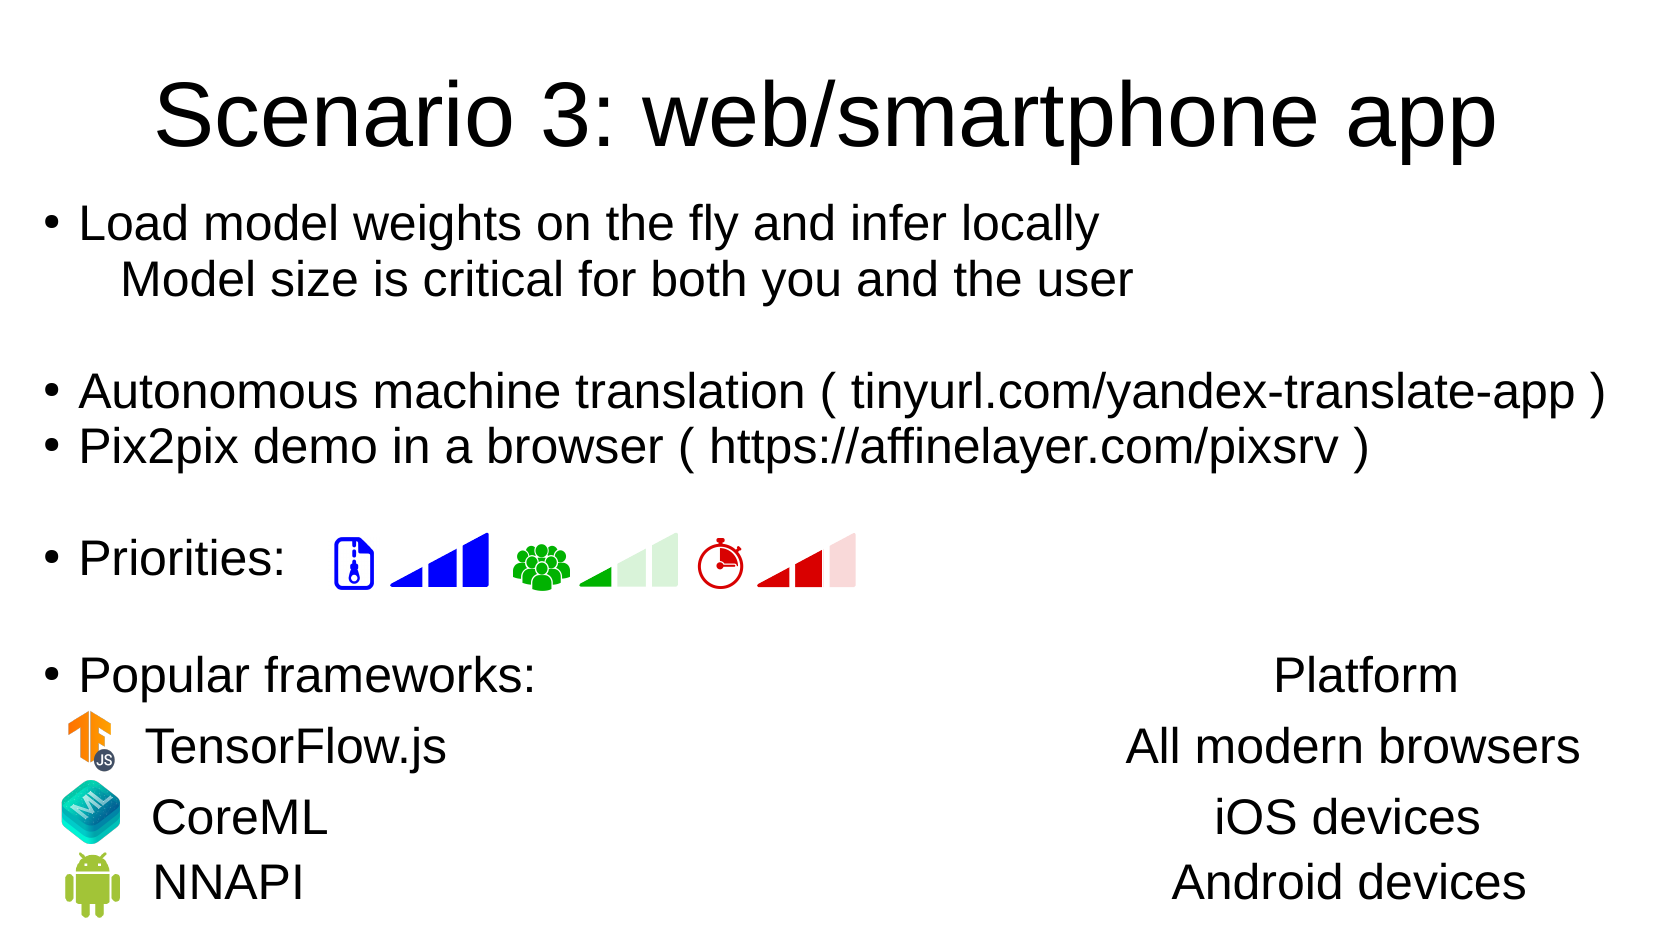

# Scenario 3: web/smartphone app
Load model weights on the fly and infer locally
 Model size is critical for both you and the user
Autonomous machine translation ( tinyurl.com/yandex-translate-app )
Pix2pix demo in a browser ( https://affinelayer.com/pixsrv )
Priorities:
Popular frameworks:									 Platform
TensorFlow.js 								 All modern browsers
 CoreML											 iOS devices
 NNAPI 		 Android devices